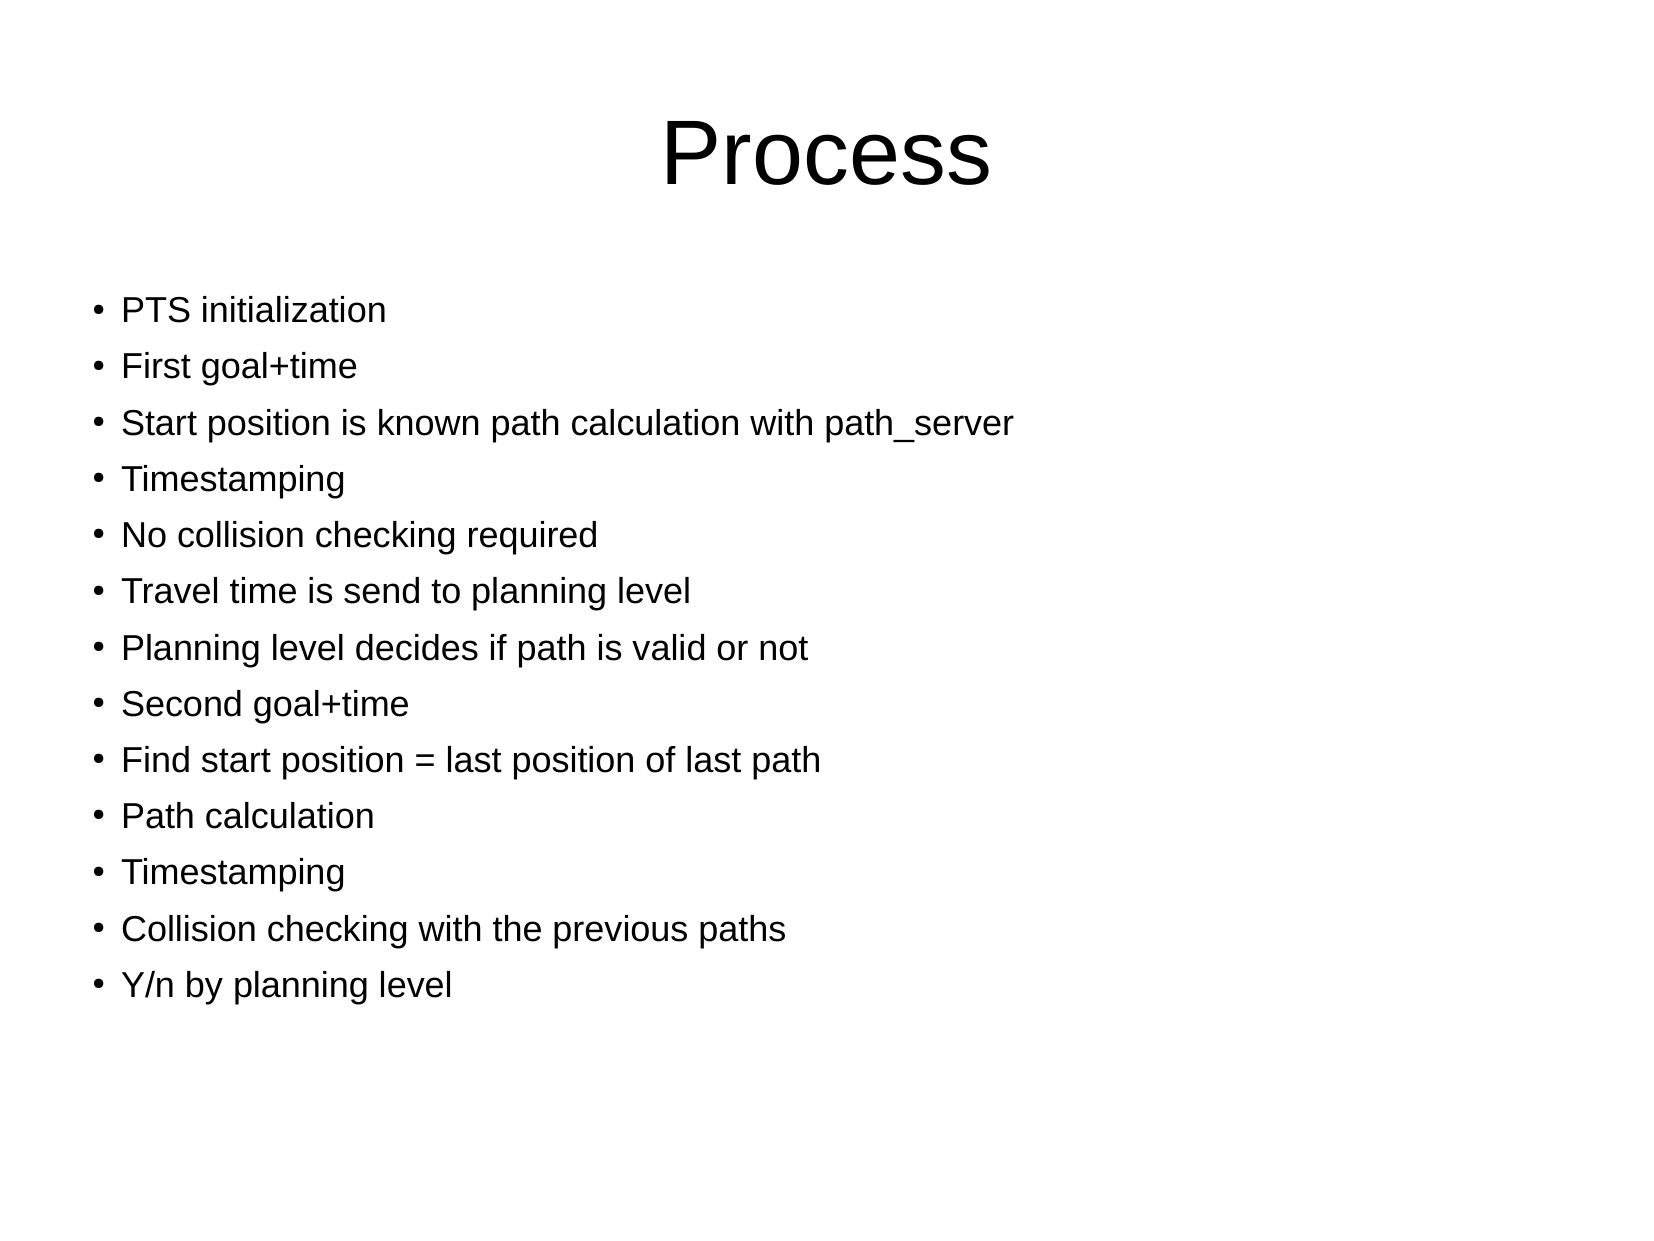

# Process
PTS initialization
First goal+time
Start position is known path calculation with path_server
Timestamping
No collision checking required
Travel time is send to planning level
Planning level decides if path is valid or not
Second goal+time
Find start position = last position of last path
Path calculation
Timestamping
Collision checking with the previous paths
Y/n by planning level